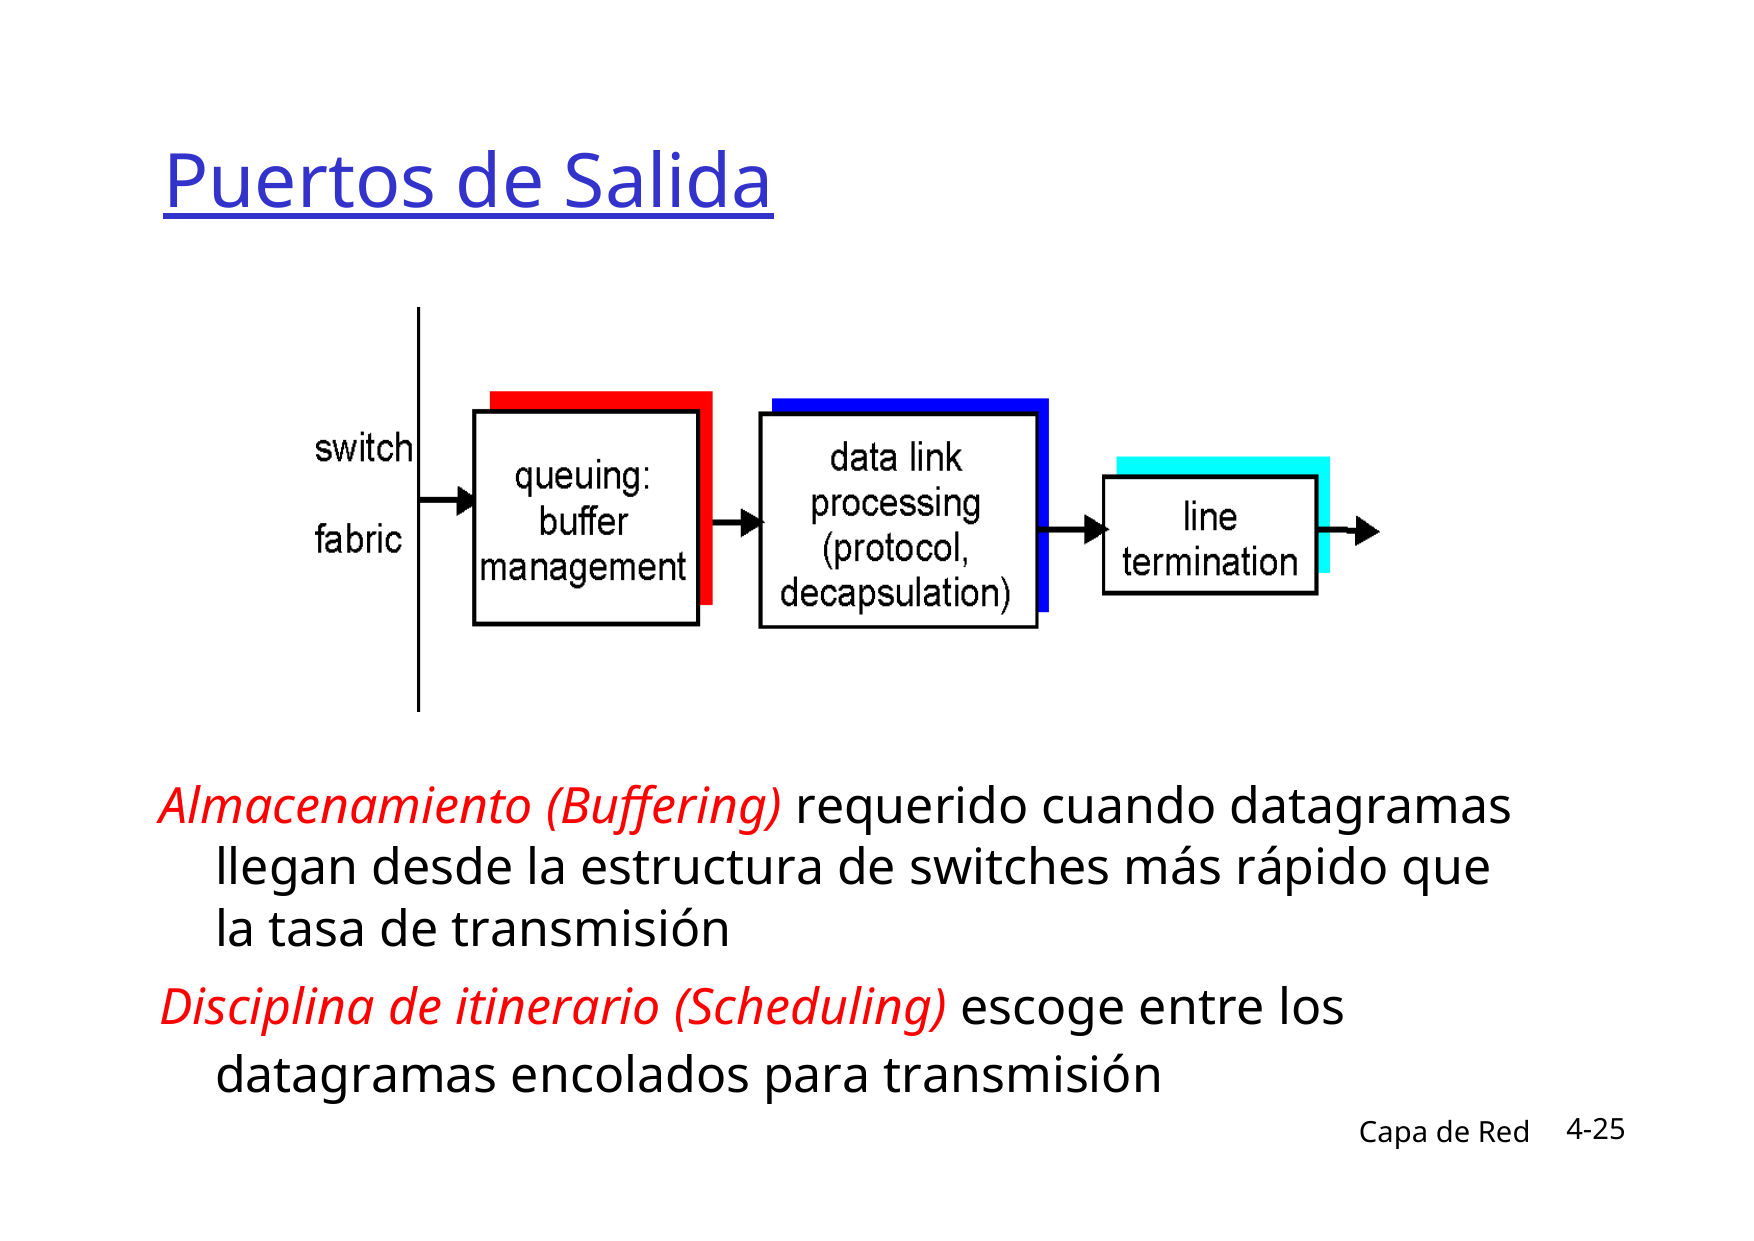

# Puertos de Salida
Almacenamiento (Buffering) requerido cuando datagramas llegan desde la estructura de switches más rápido que la tasa de transmisión
Disciplina de itinerario (Scheduling) escoge entre los datagramas encolados para transmisión